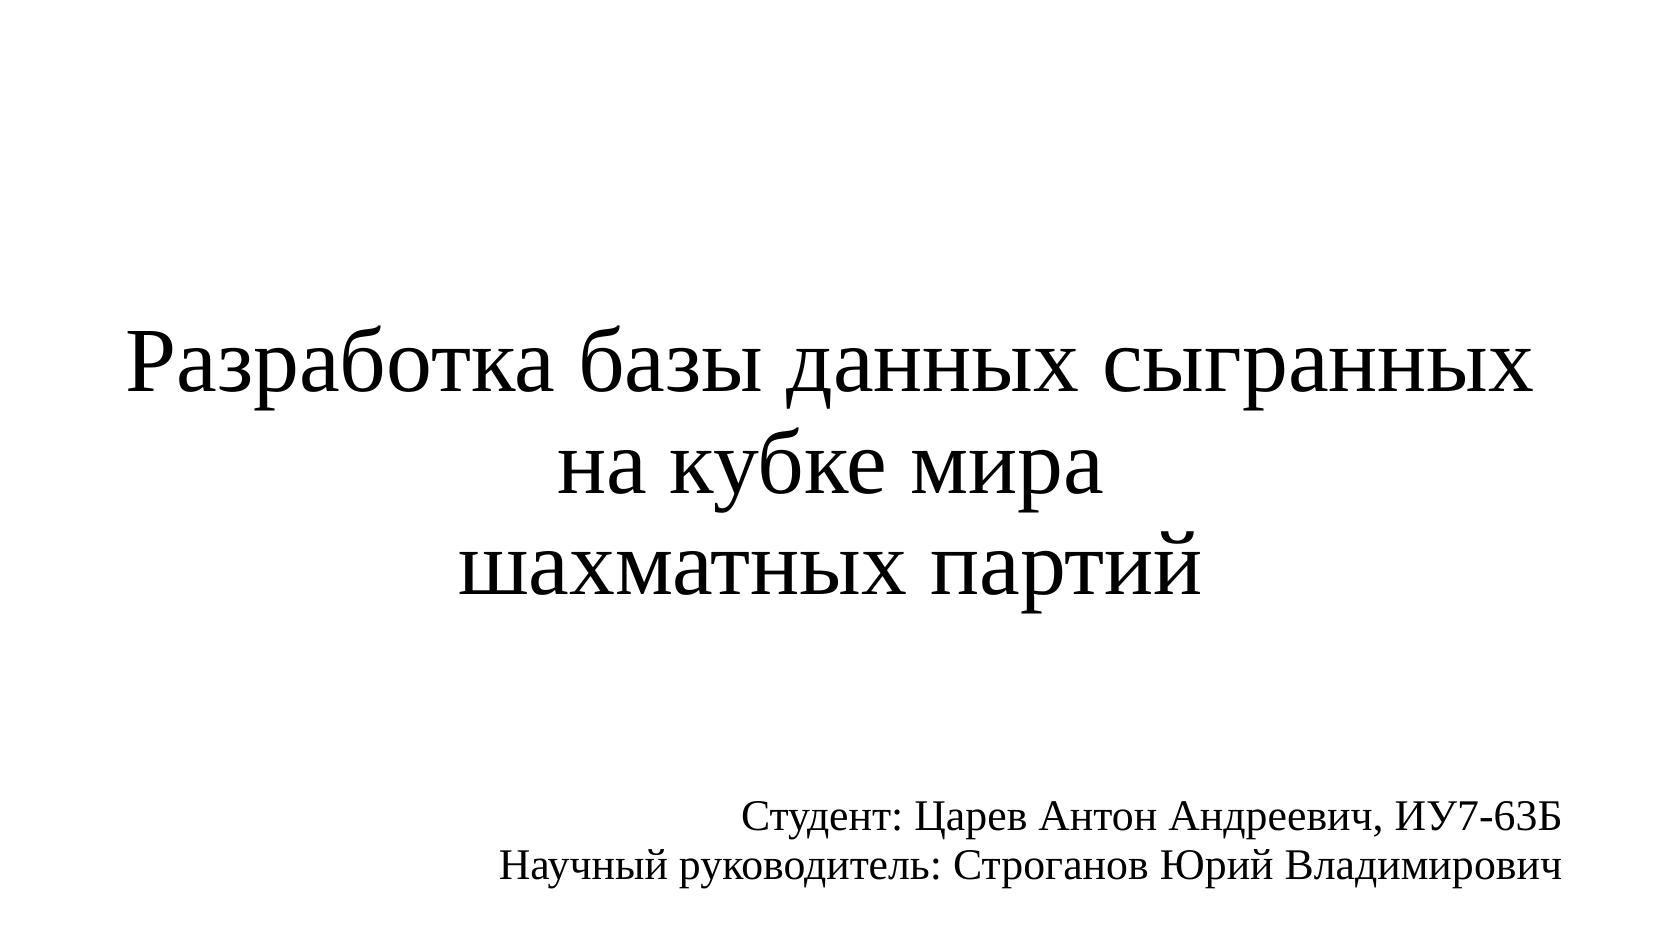

# Разработка базы данных сыгранных на кубке мира шахматных партий
Студент: Царев Антон Андреевич, ИУ7-63Б
Научный руководитель: Строганов Юрий Владимирович